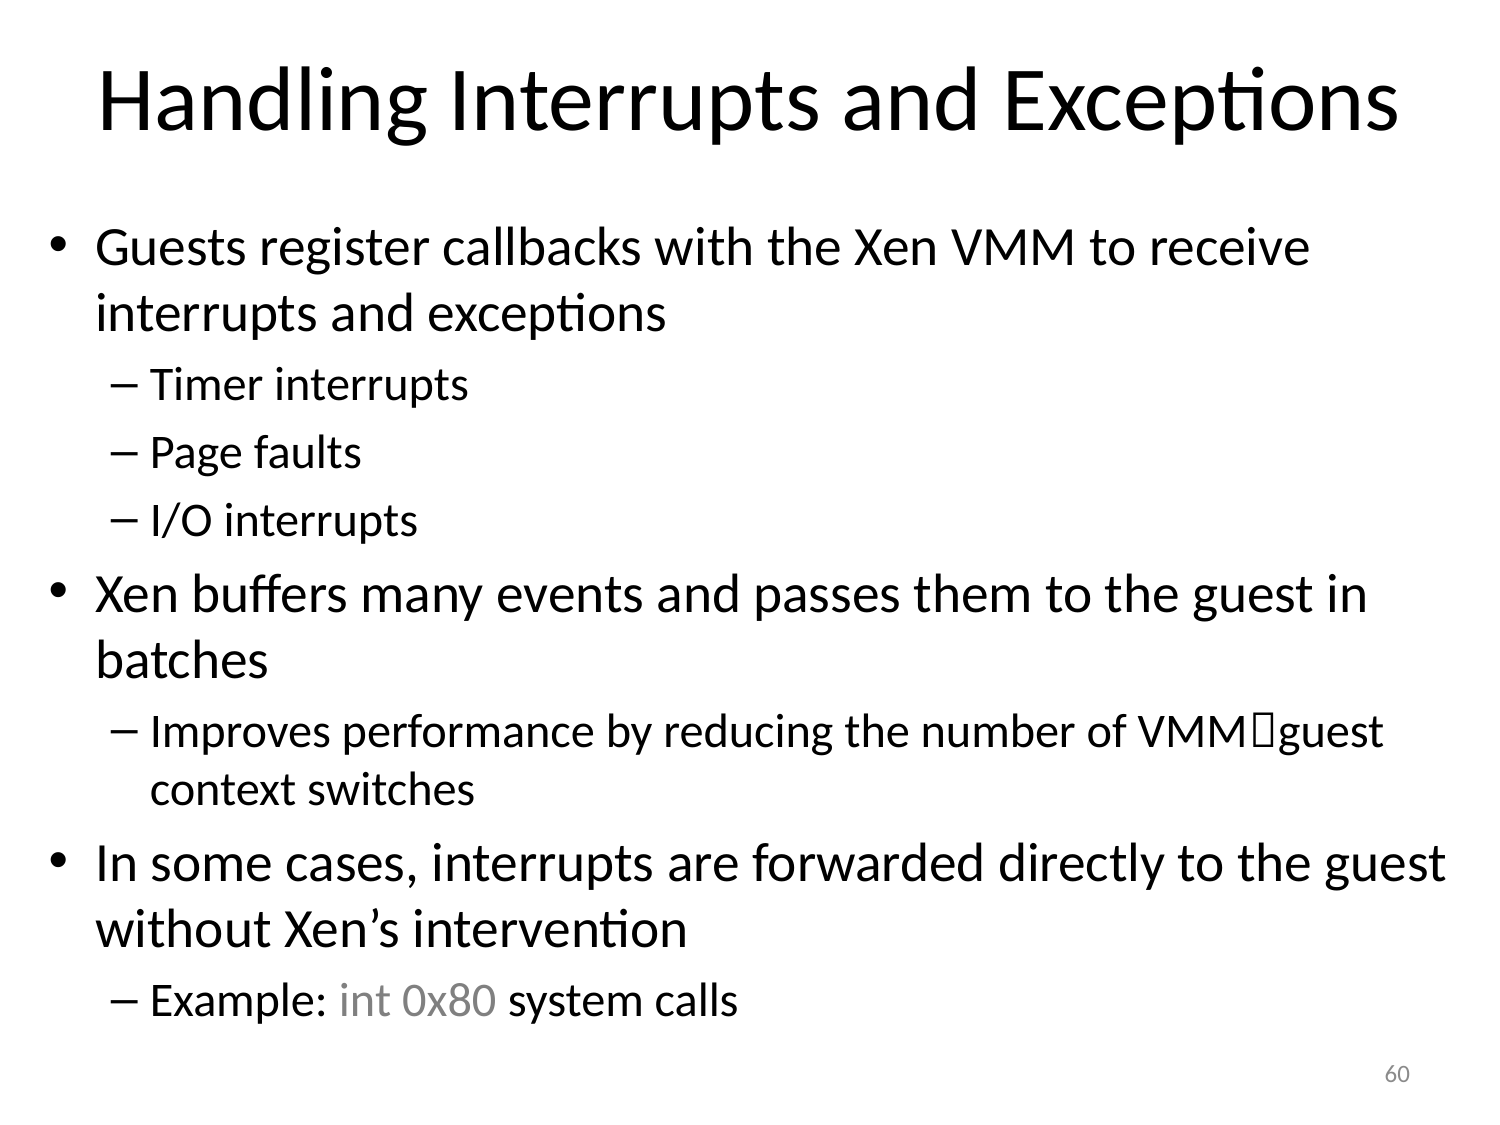

# Handling Interrupts and Exceptions
Guests register callbacks with the Xen VMM to receive interrupts and exceptions
Timer interrupts
Page faults
I/O interrupts
Xen buffers many events and passes them to the guest in batches
Improves performance by reducing the number of VMMguest context switches
In some cases, interrupts are forwarded directly to the guest without Xen’s intervention
Example: int 0x80 system calls